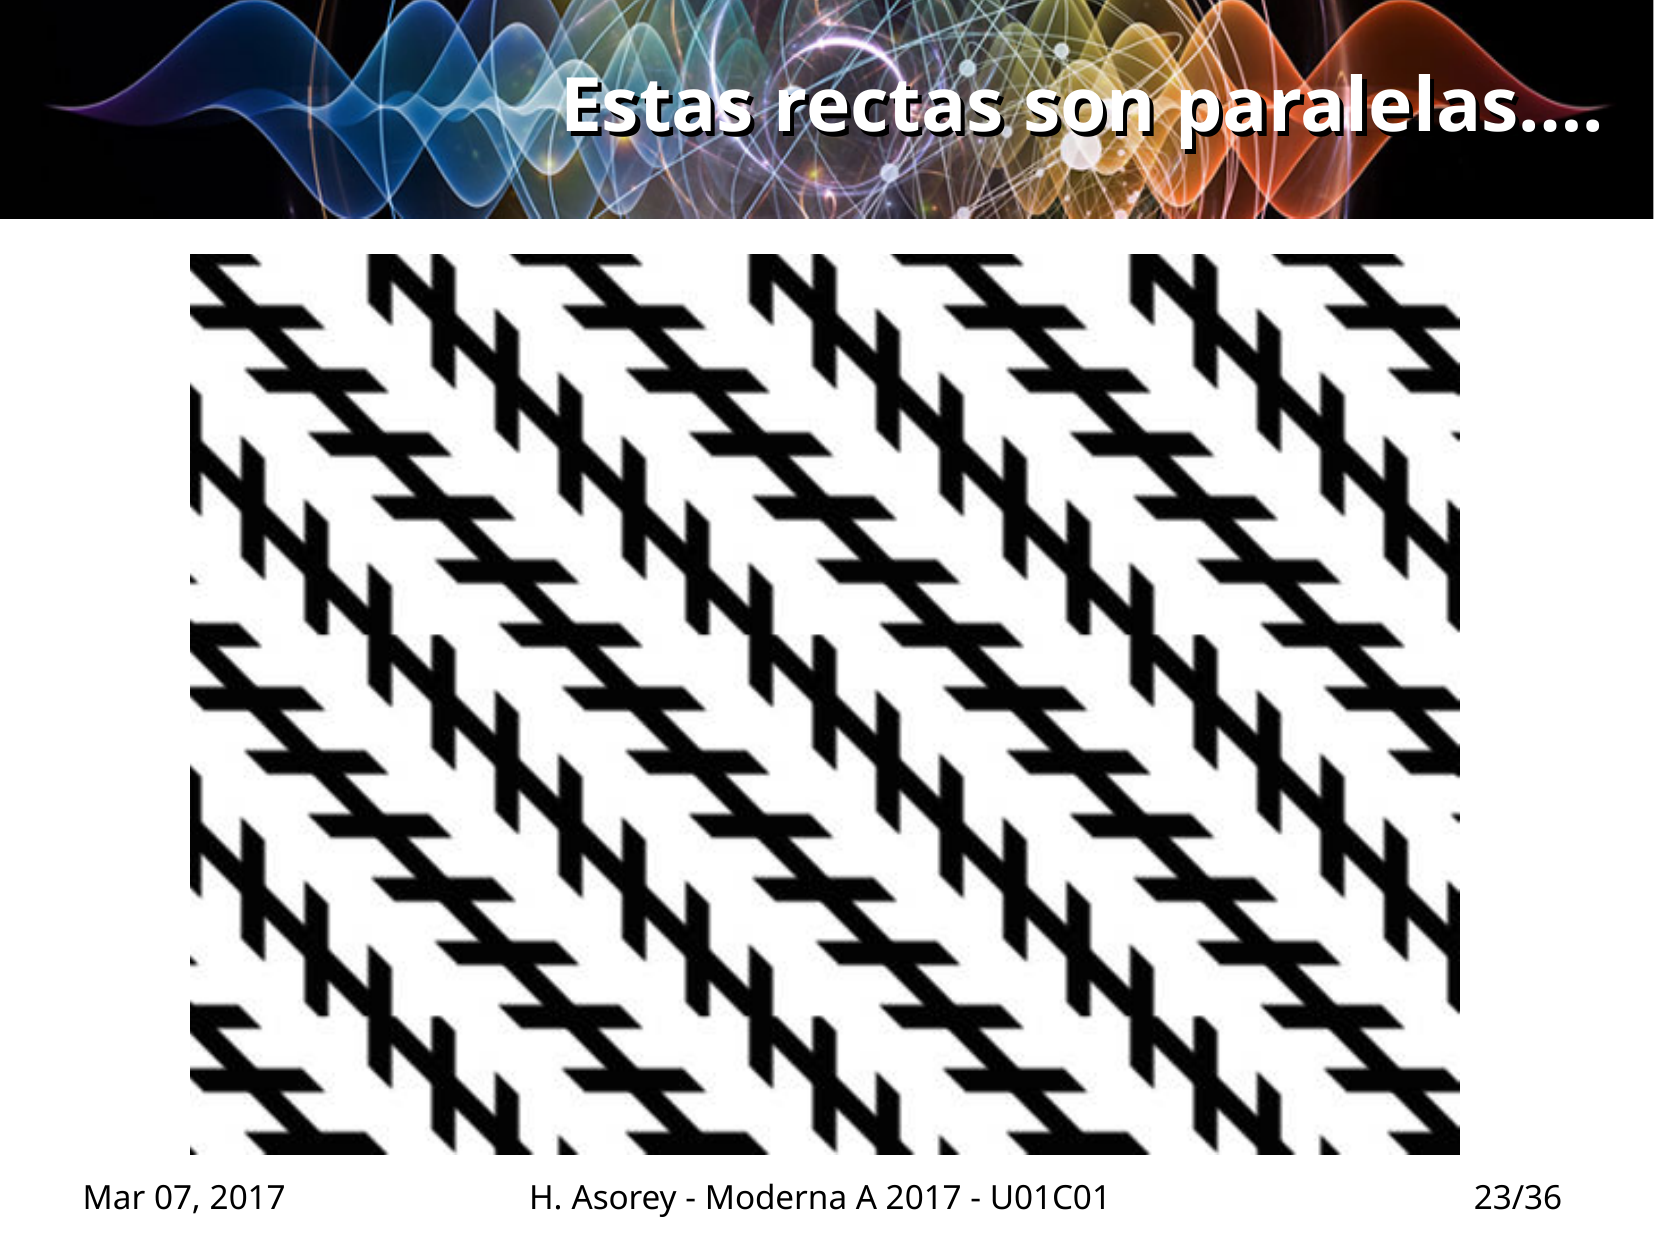

# Estas rectas son paralelas….
Mar 07, 2017
H. Asorey - Moderna A 2017 - U01C01
23